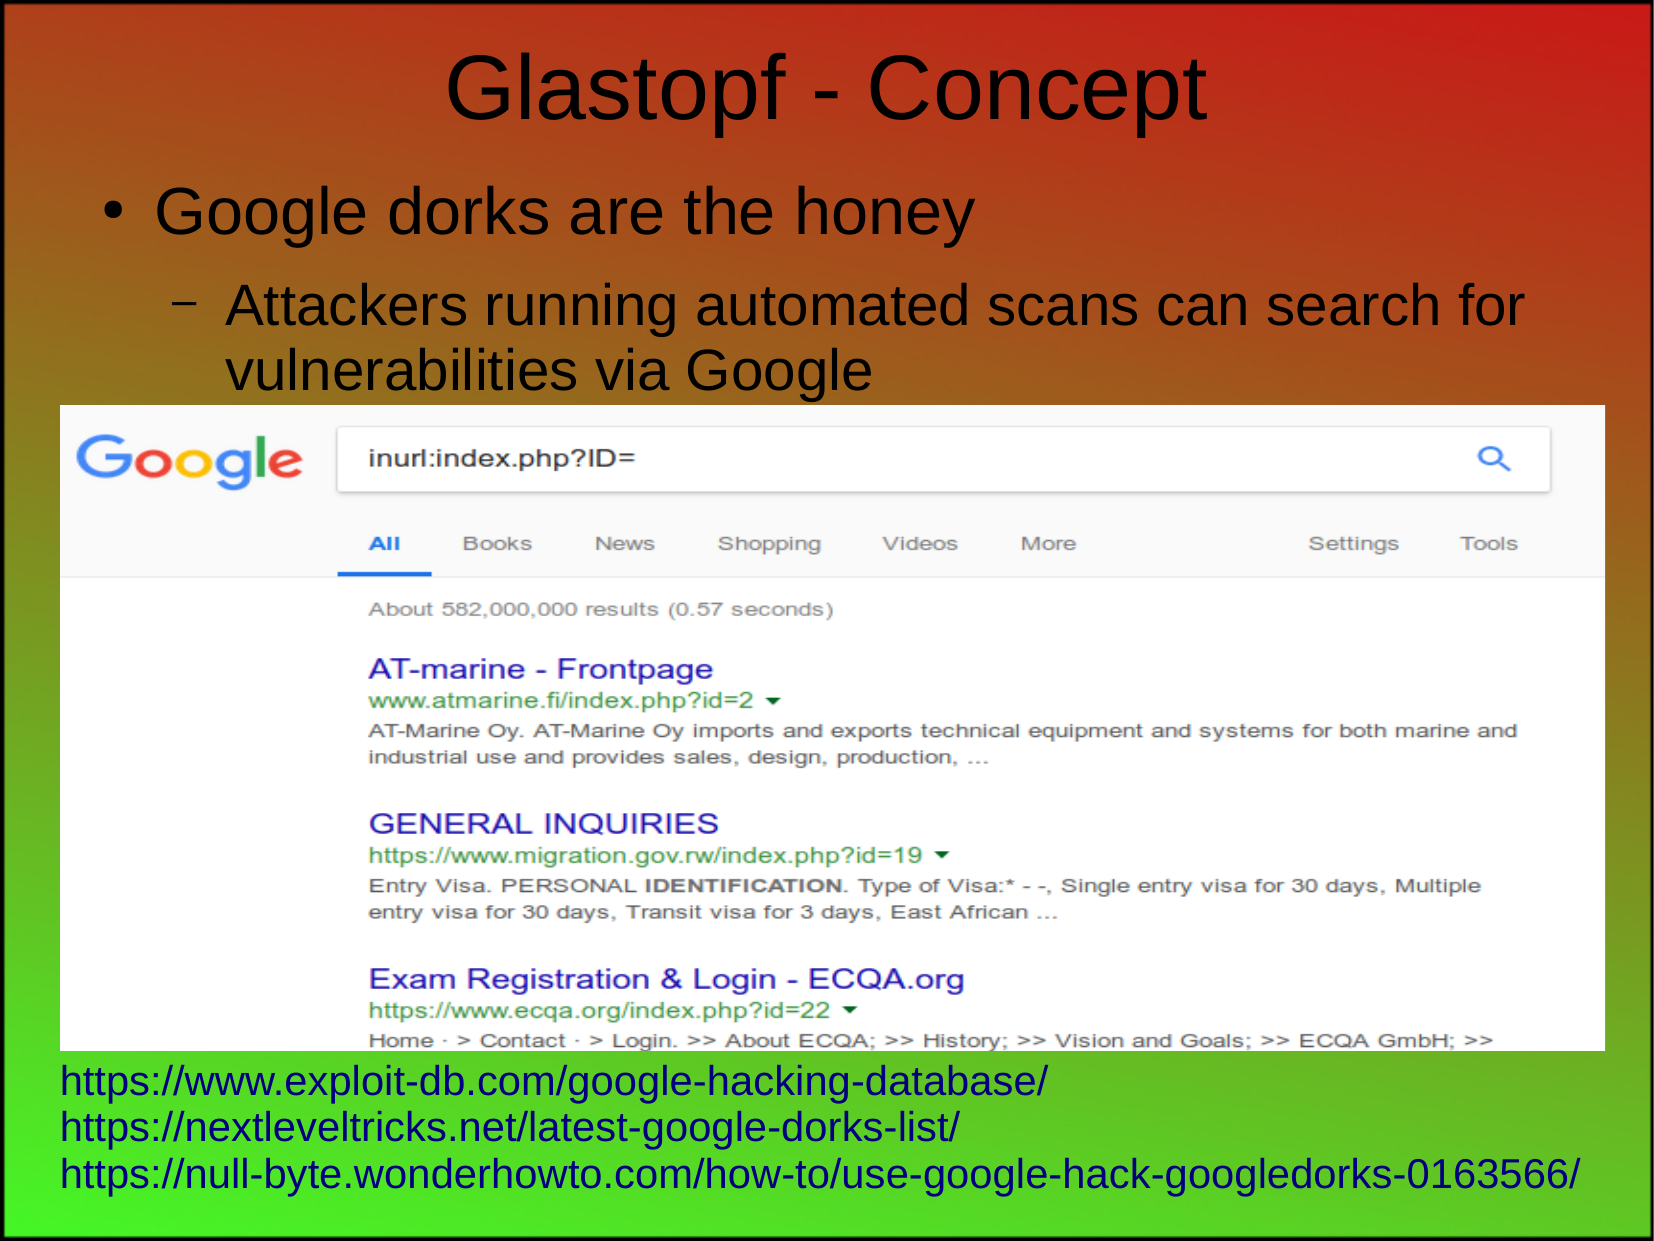

# Glastopf - Concept
Google dorks are the honey
Attackers running automated scans can search for vulnerabilities via Google
https://www.exploit-db.com/google-hacking-database/
https://nextleveltricks.net/latest-google-dorks-list/
https://null-byte.wonderhowto.com/how-to/use-google-hack-googledorks-0163566/